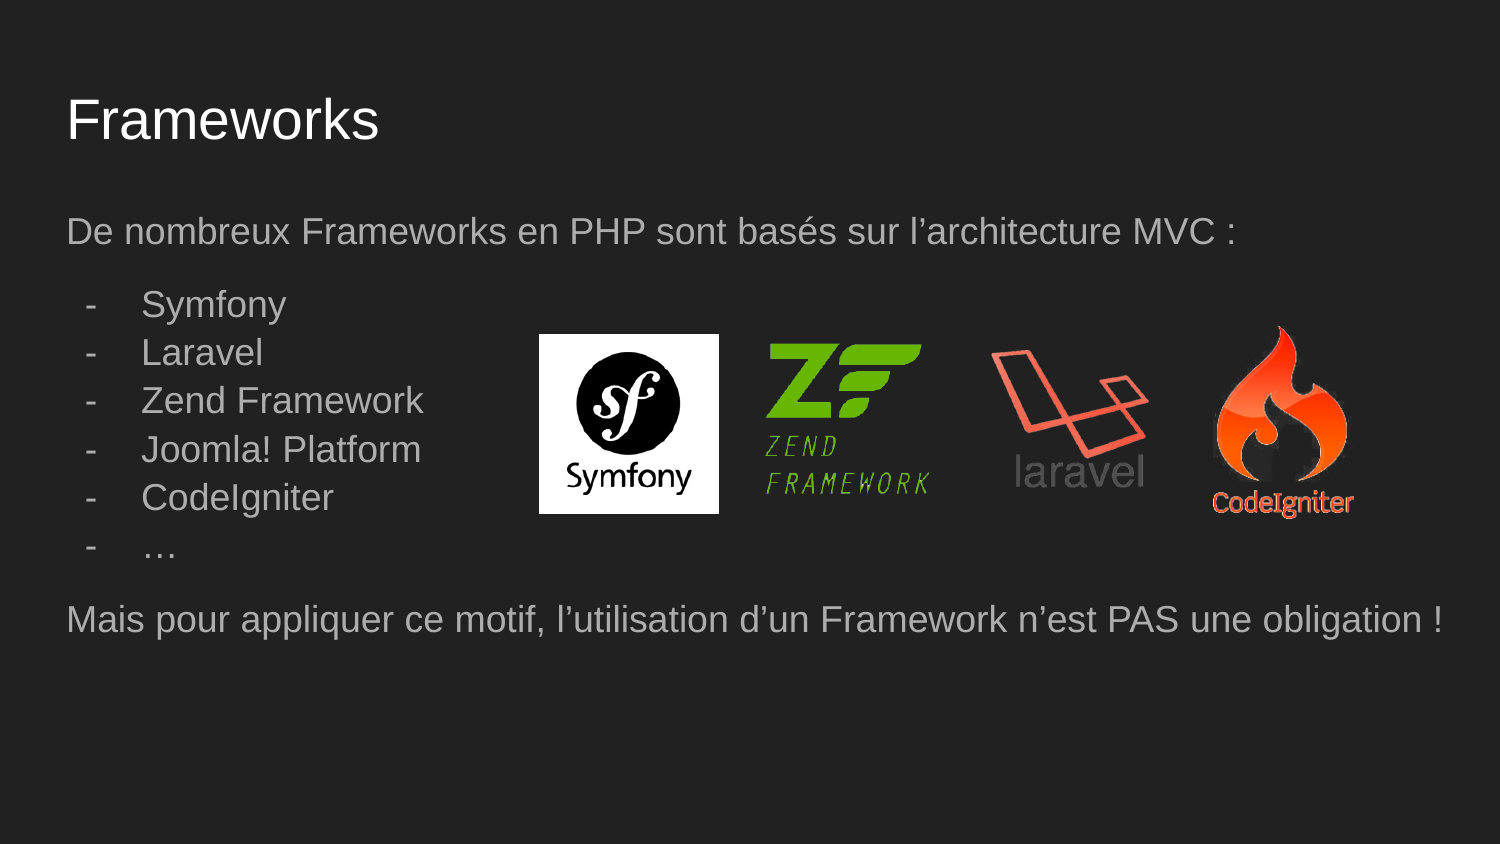

# Frameworks
De nombreux Frameworks en PHP sont basés sur l’architecture MVC :
Symfony
Laravel
Zend Framework
Joomla! Platform
CodeIgniter
…
Mais pour appliquer ce motif, l’utilisation d’un Framework n’est PAS une obligation !